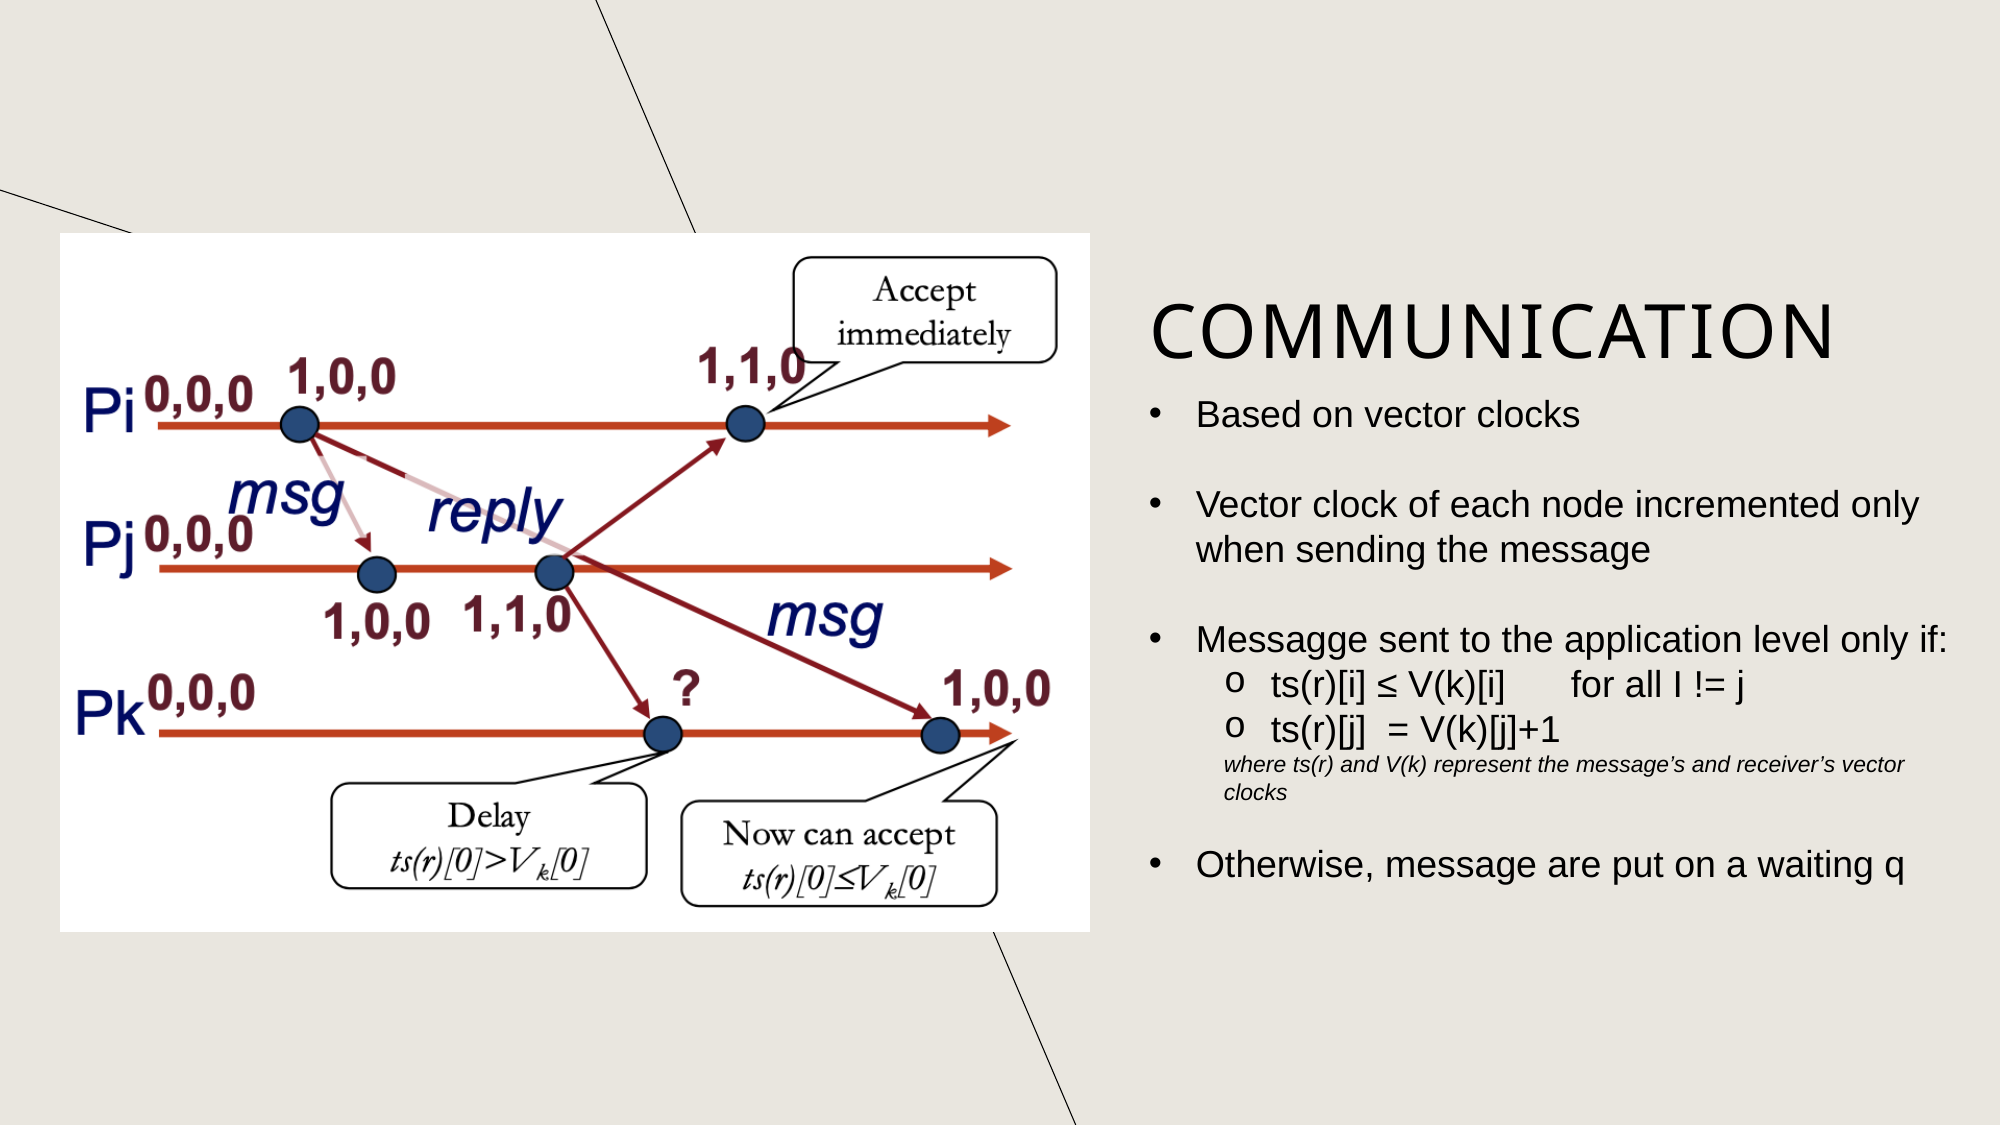

# COMMUNICATION
Based on vector clocks
Vector clock of each node incremented only when sending the message
Messagge sent to the application level only if:
ts(r)[i] ≤ V(k)[i] 	for all I != j
ts(r)[j] = V(k)[j]+1
where ts(r) and V(k) represent the message’s and receiver’s vector clocks
Otherwise, message are put on a waiting q